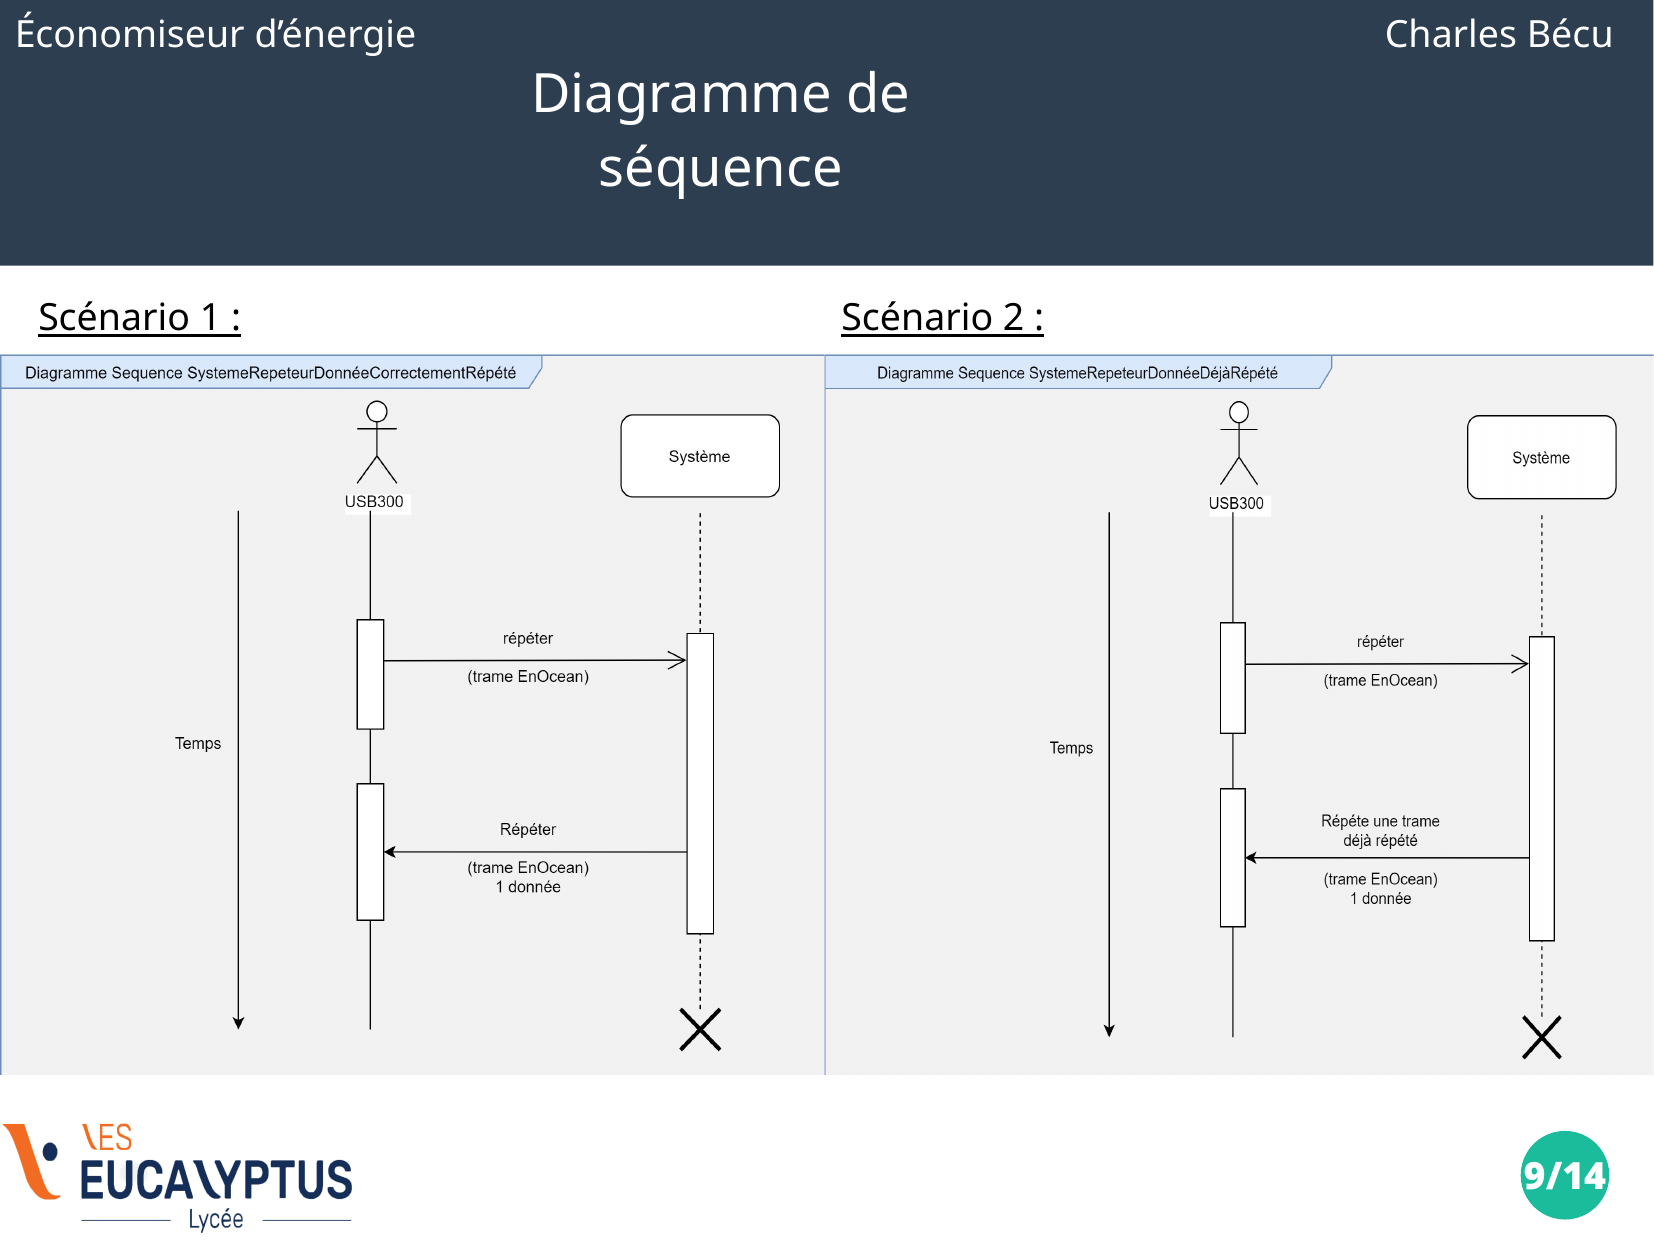

Économiseur d’énergie
Charles Bécu
# Diagramme de séquence
Scénario 1 :
Scénario 2 :
9